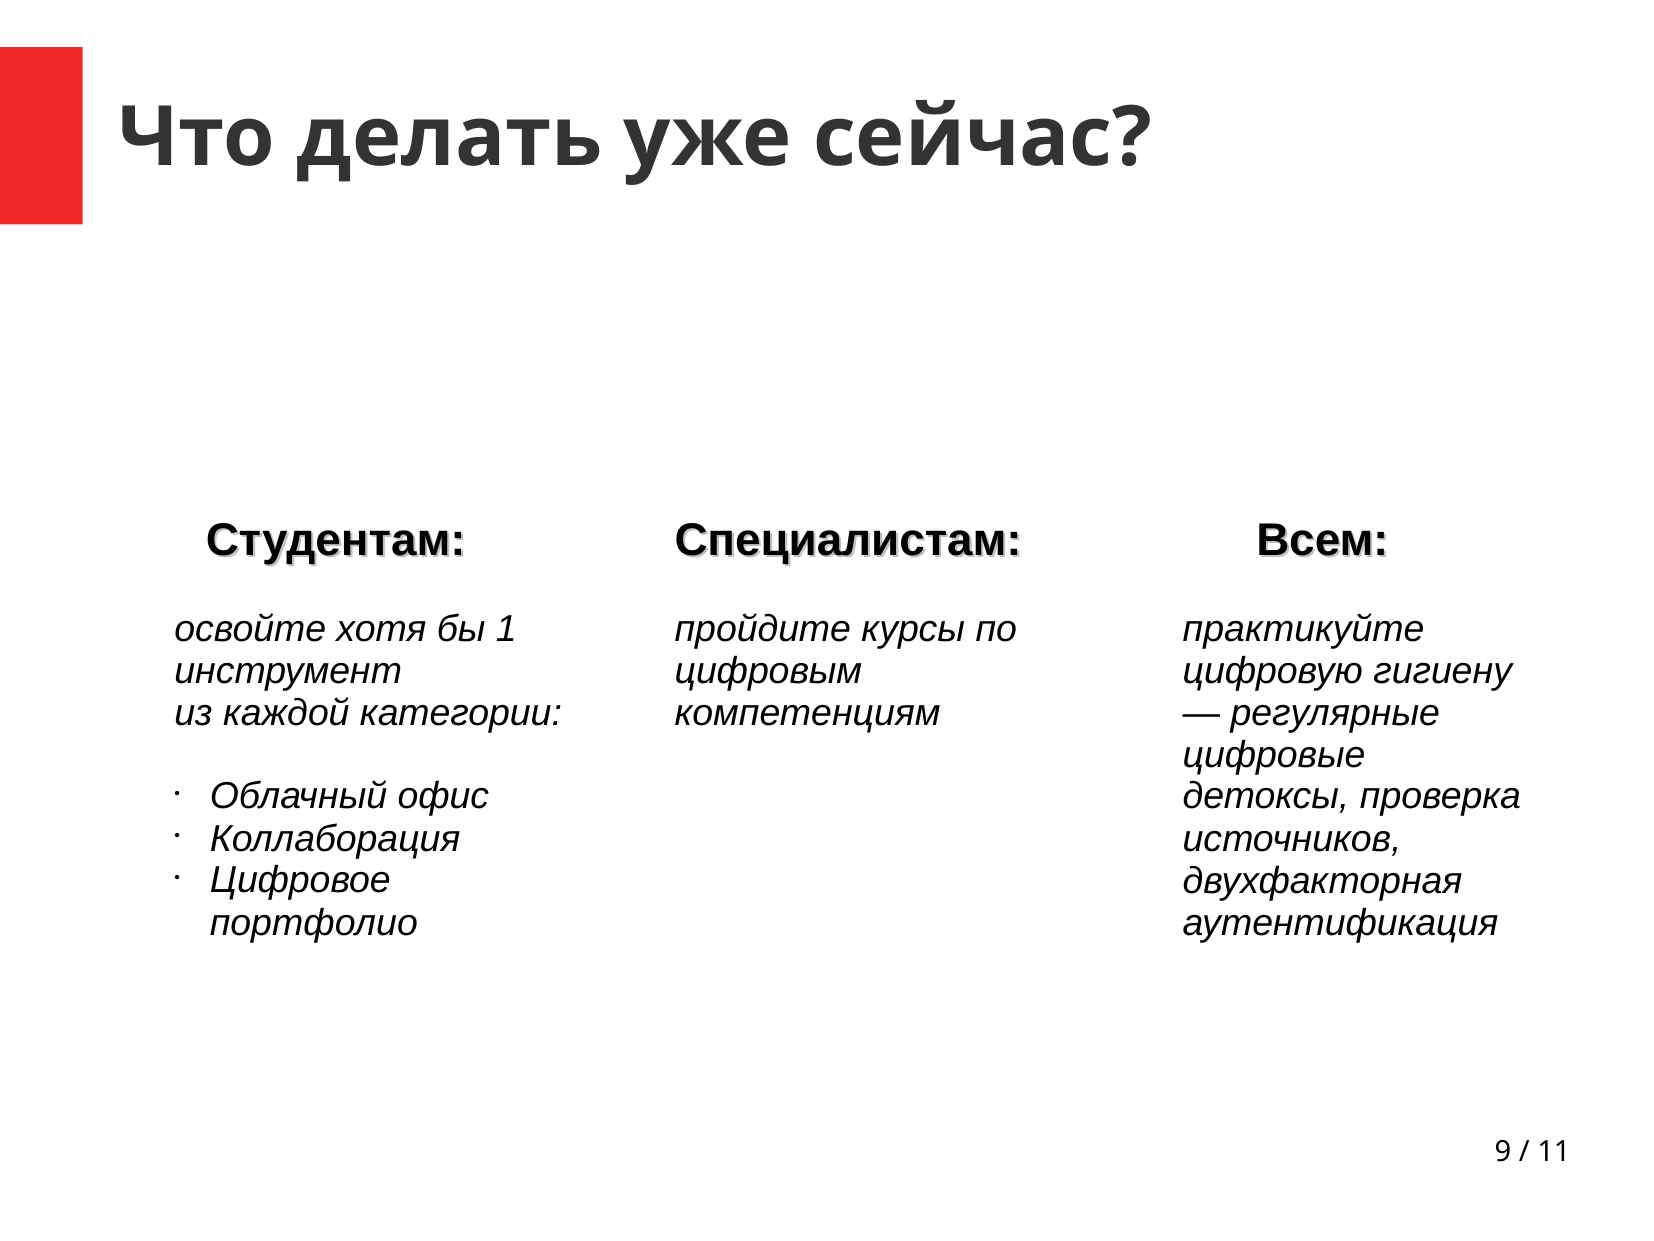

# Что делать уже сейчас?
 Студентам:
освойте хотя бы 1 инструмент
из каждой категории:
Облачный офис
Коллаборация
Цифровое портфолио
 Всем:
практикуйте цифровую гигиену
— регулярные цифровые
детоксы, проверка источников,
двухфакторная
аутентификация
Специалистам:
пройдите курсы по цифровым
компетенциям
9